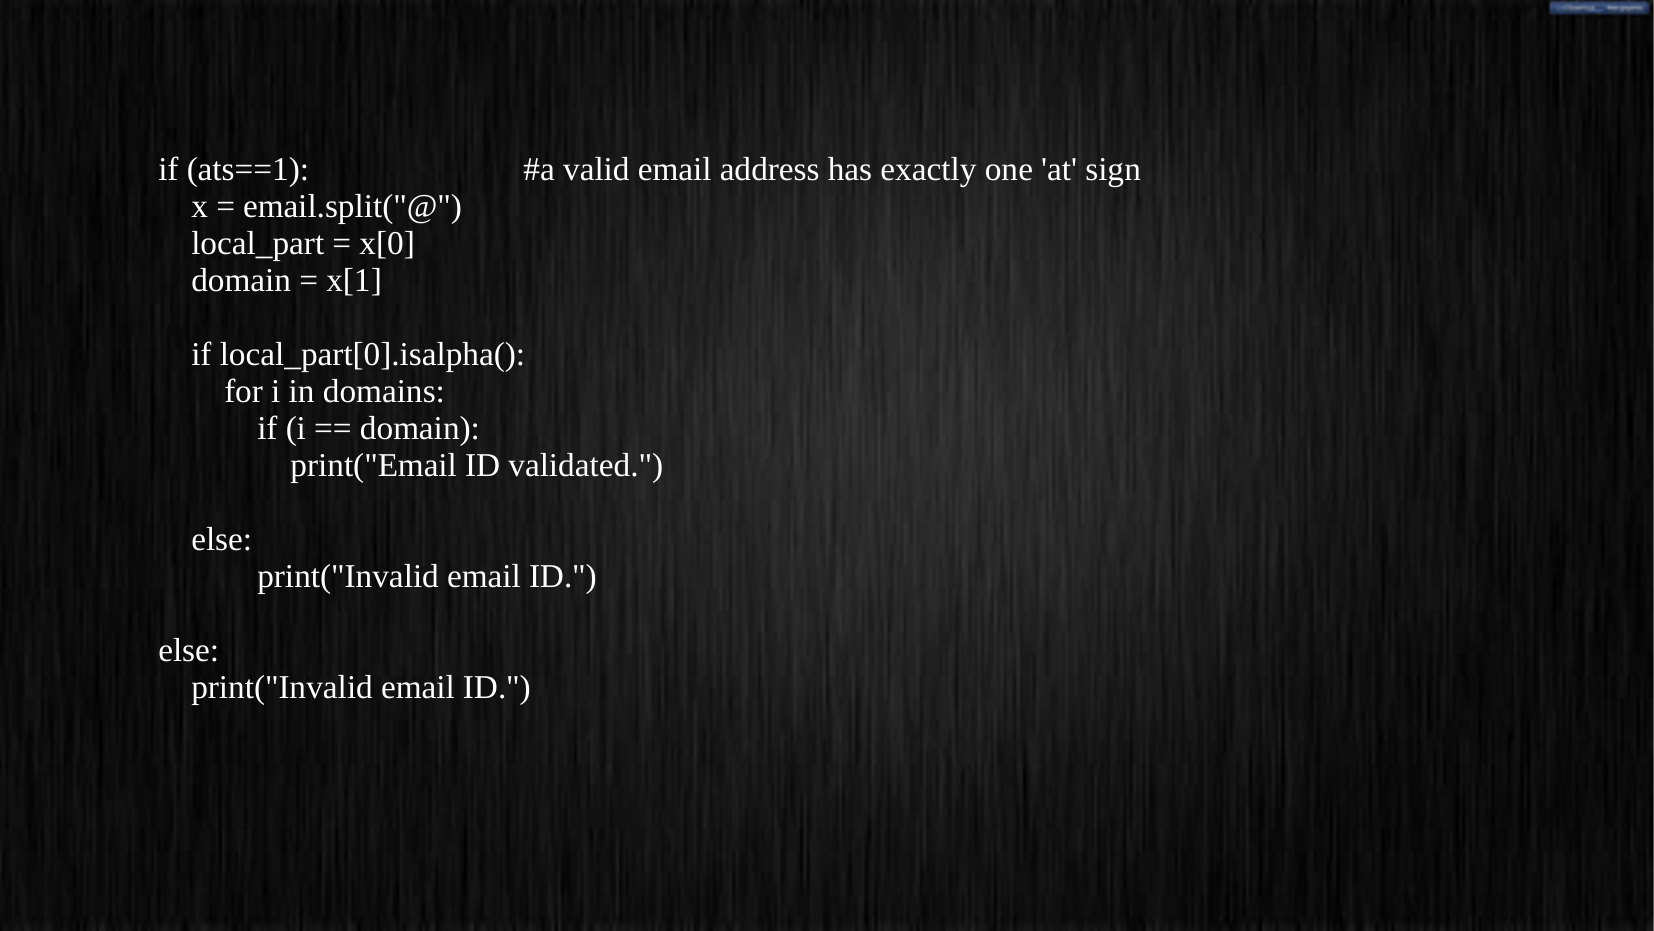

if (ats==1): #a valid email address has exactly one 'at' sign
 x = email.split("@")
 local_part = x[0]
 domain = x[1]
 if local_part[0].isalpha():
 for i in domains:
 if (i == domain):
 print("Email ID validated.")
 else:
 print("Invalid email ID.")
else:
 print("Invalid email ID.")